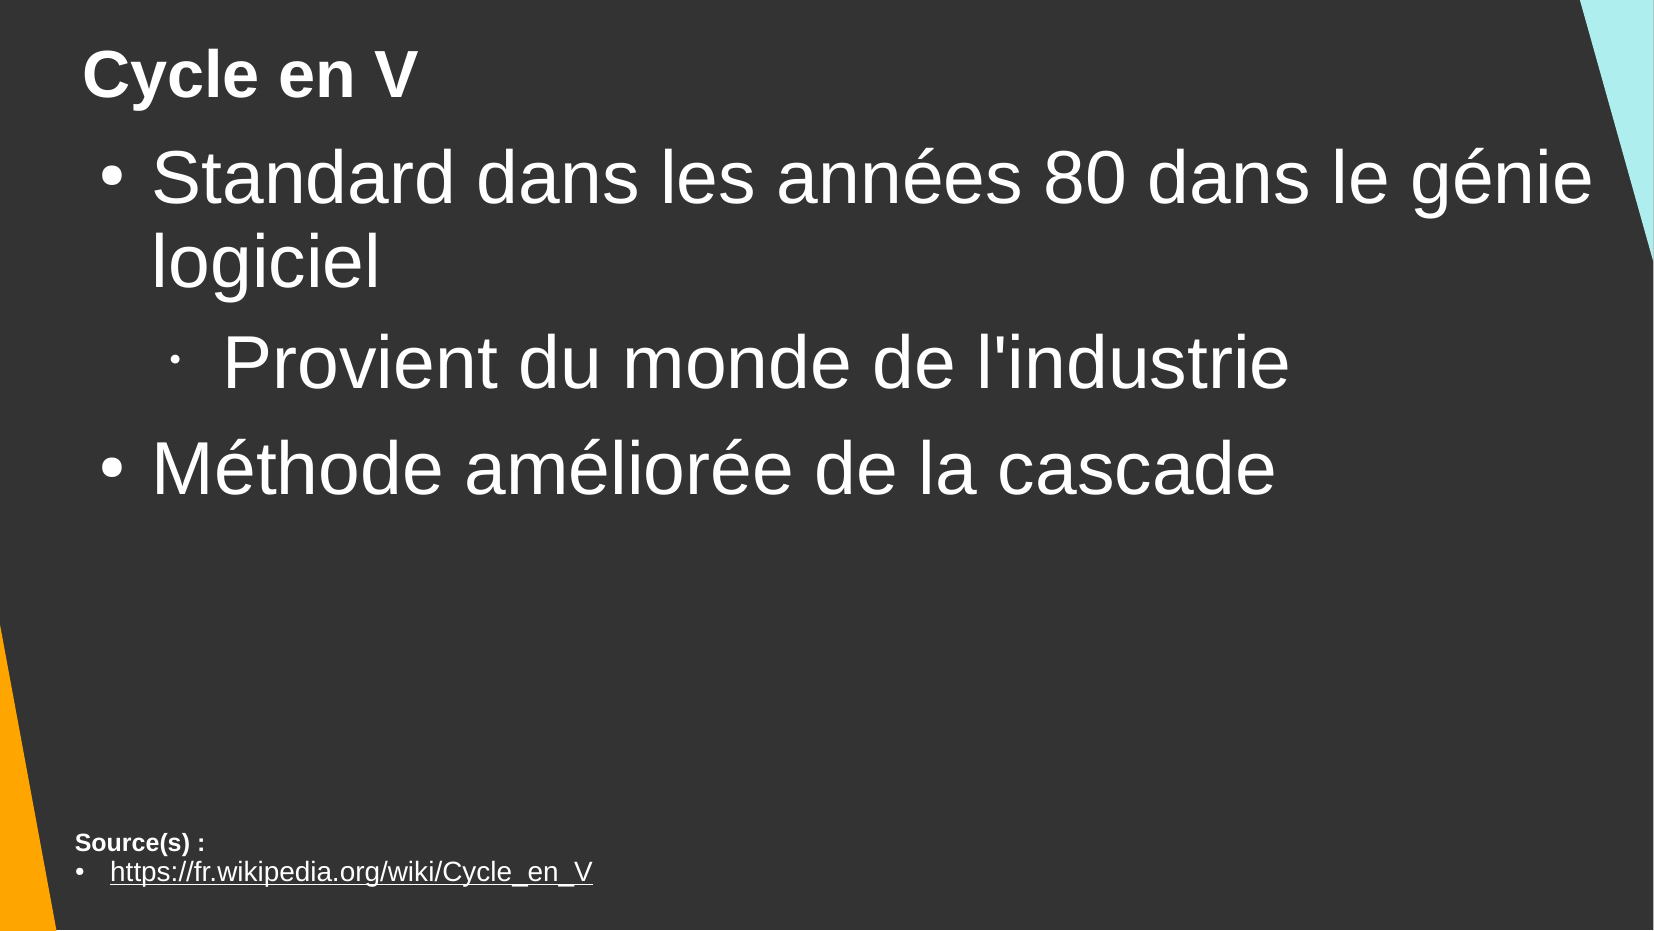

# Cycle en V
Standard dans les années 80 dans le génie logiciel
Provient du monde de l'industrie
Méthode améliorée de la cascade
Source(s) :
https://fr.wikipedia.org/wiki/Cycle_en_V